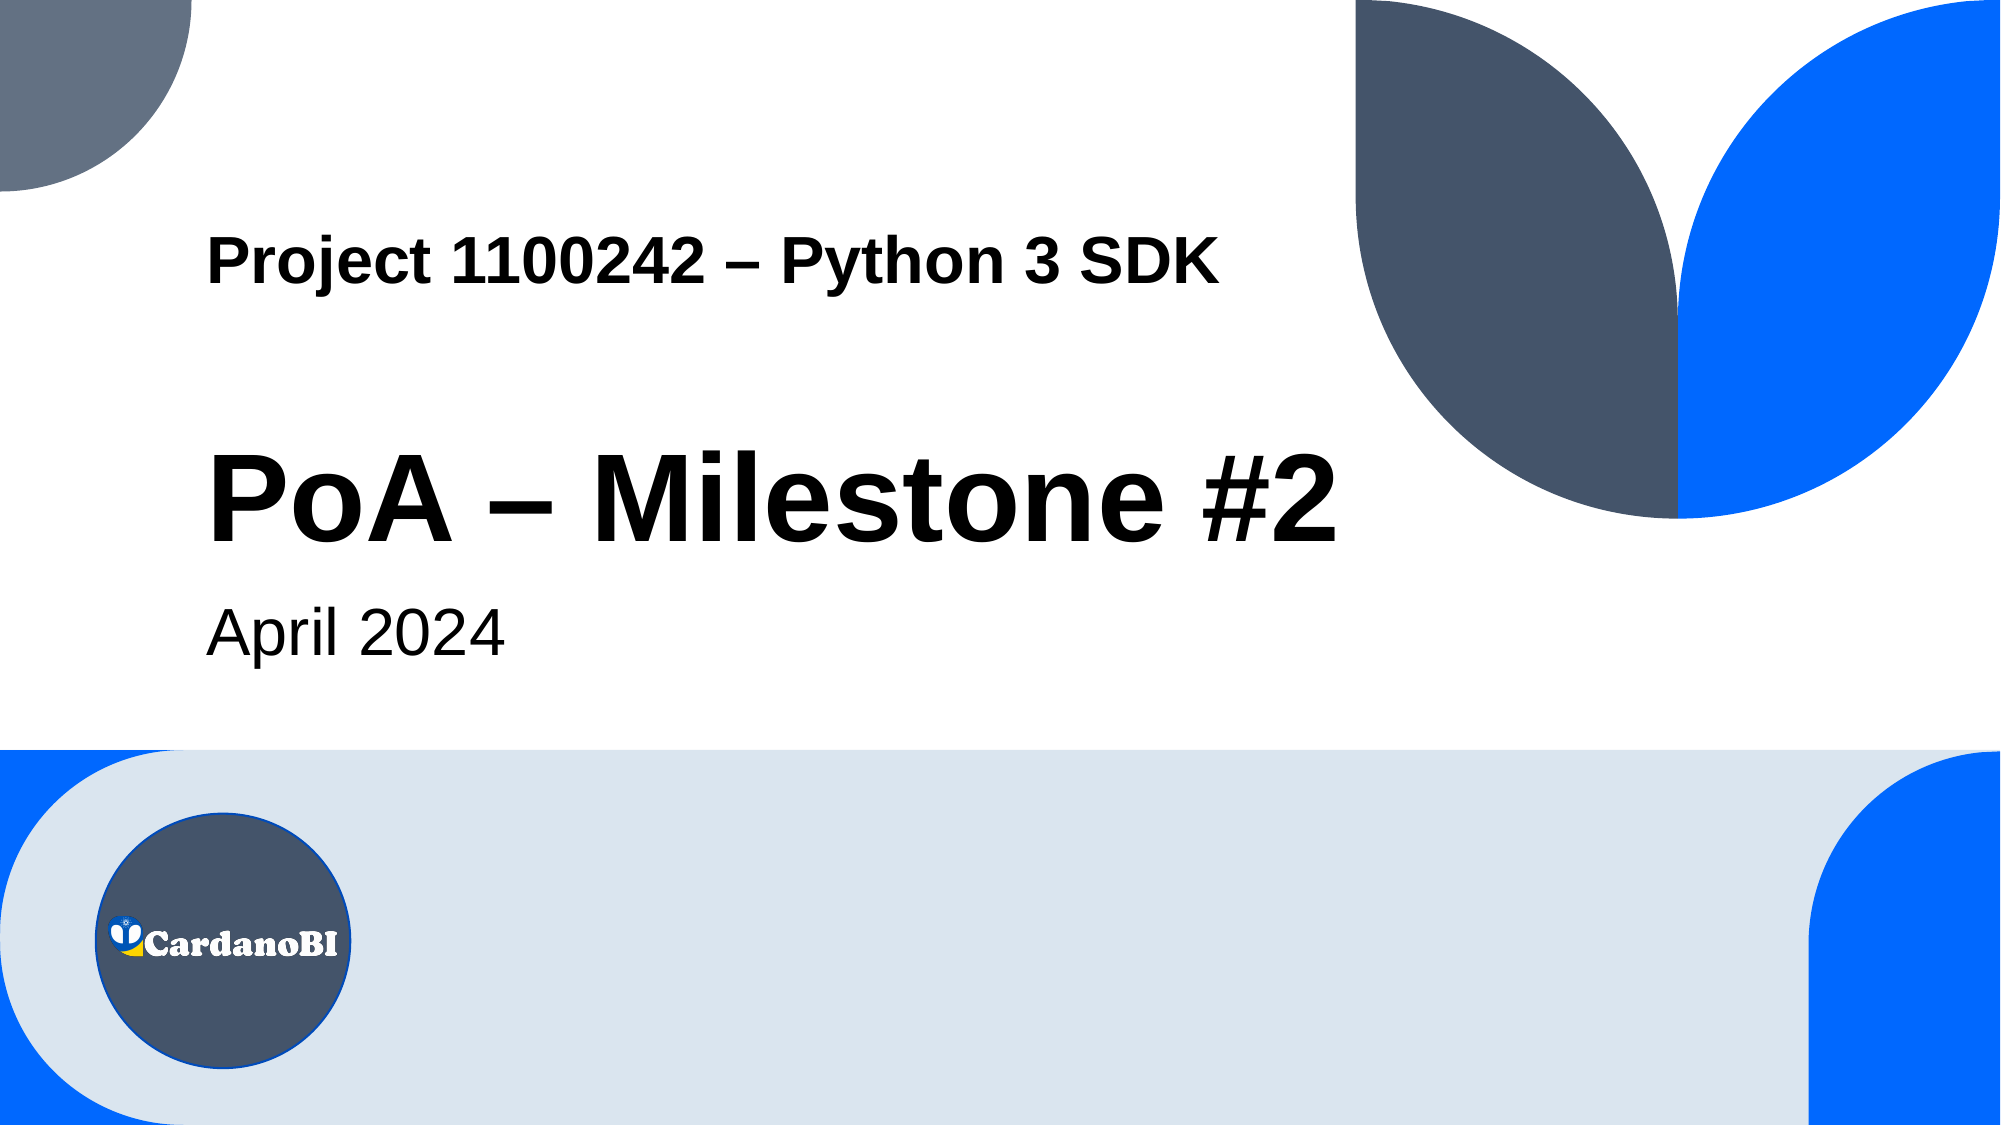

# Project 1100242 – Python 3 SDK PoA – Milestone #2
April 2024